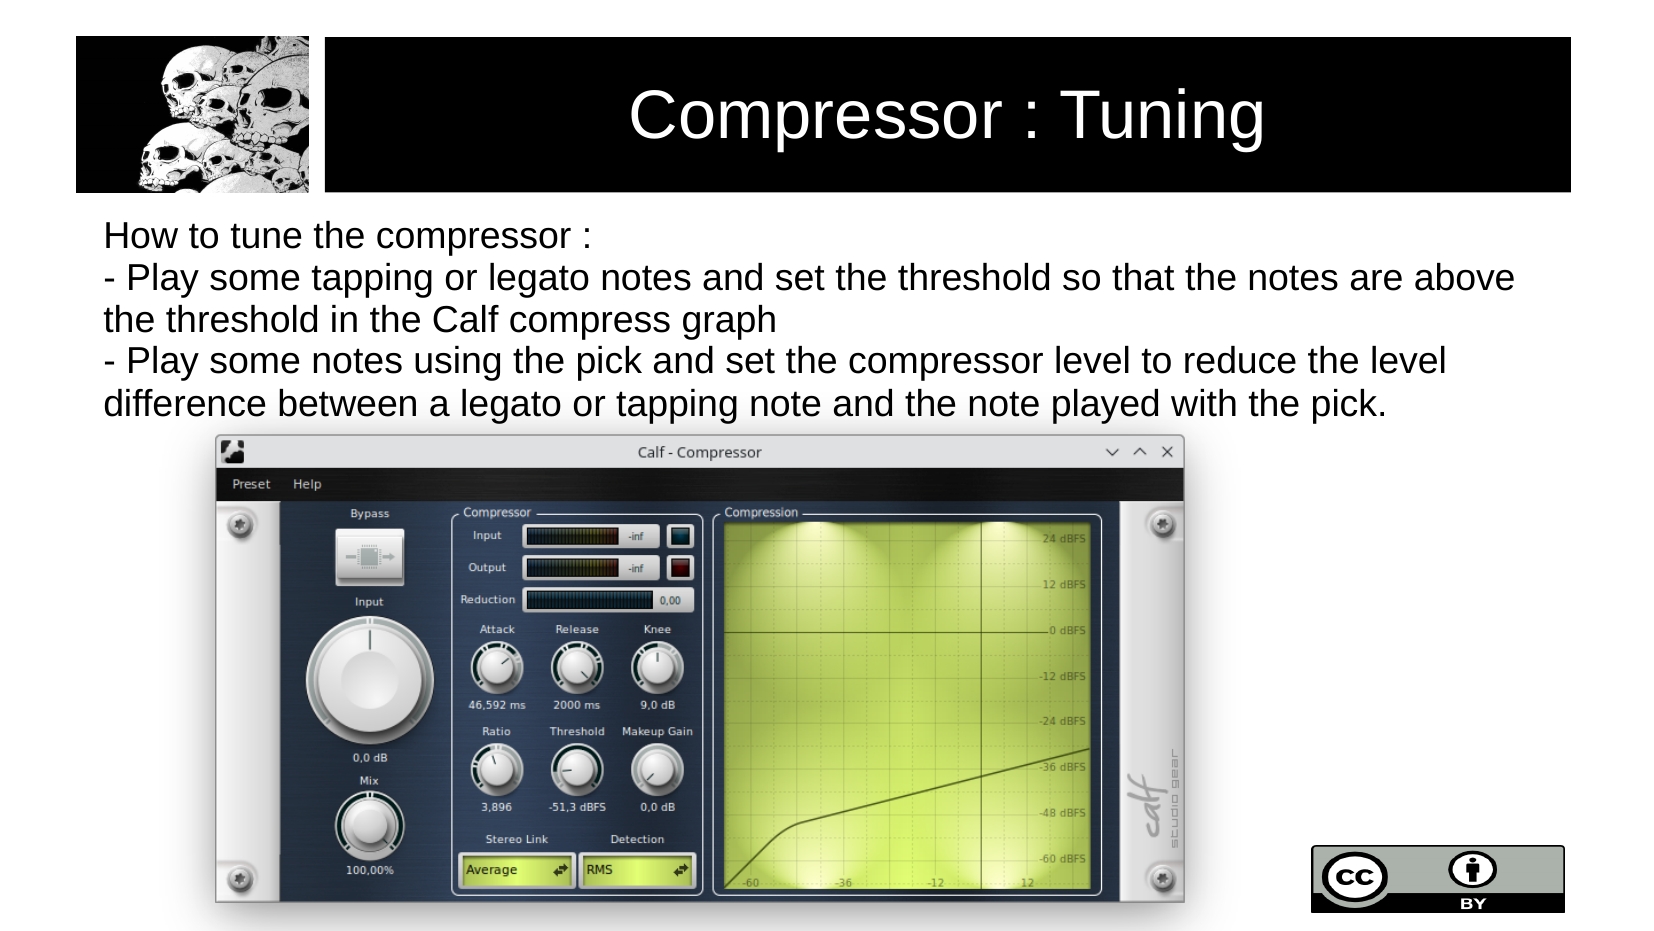

# Compressor : Tuning
How to tune the compressor :
- Play some tapping or legato notes and set the threshold so that the notes are above the threshold in the Calf compress graph
- Play some notes using the pick and set the compressor level to reduce the level difference between a legato or tapping note and the note played with the pick.